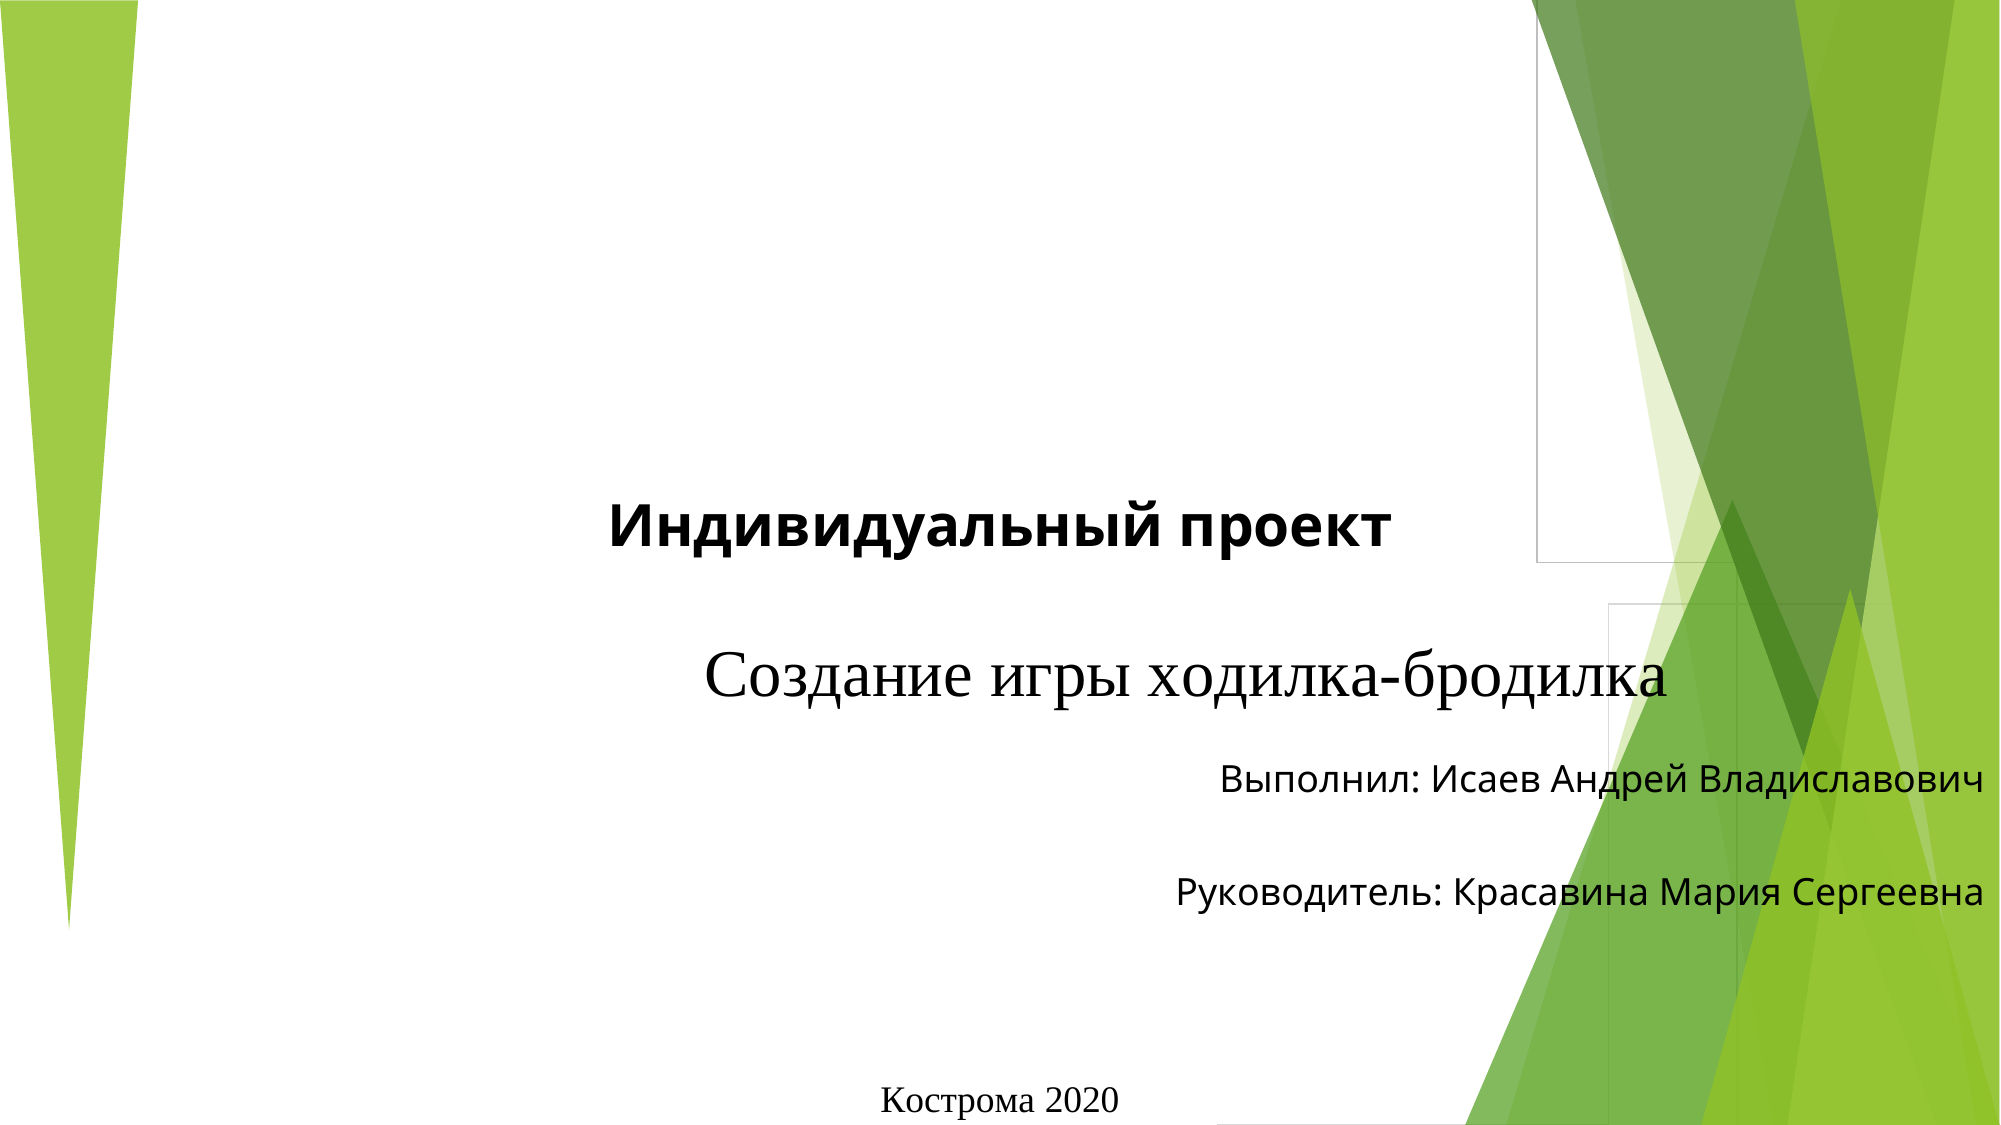

# Индивидуальный проект
 Создание игры ходилка-бродилка
Выполнил: Исаев Андрей Владиславович
Руководитель: Красавина Мария Сергеевна
Кострома 2020